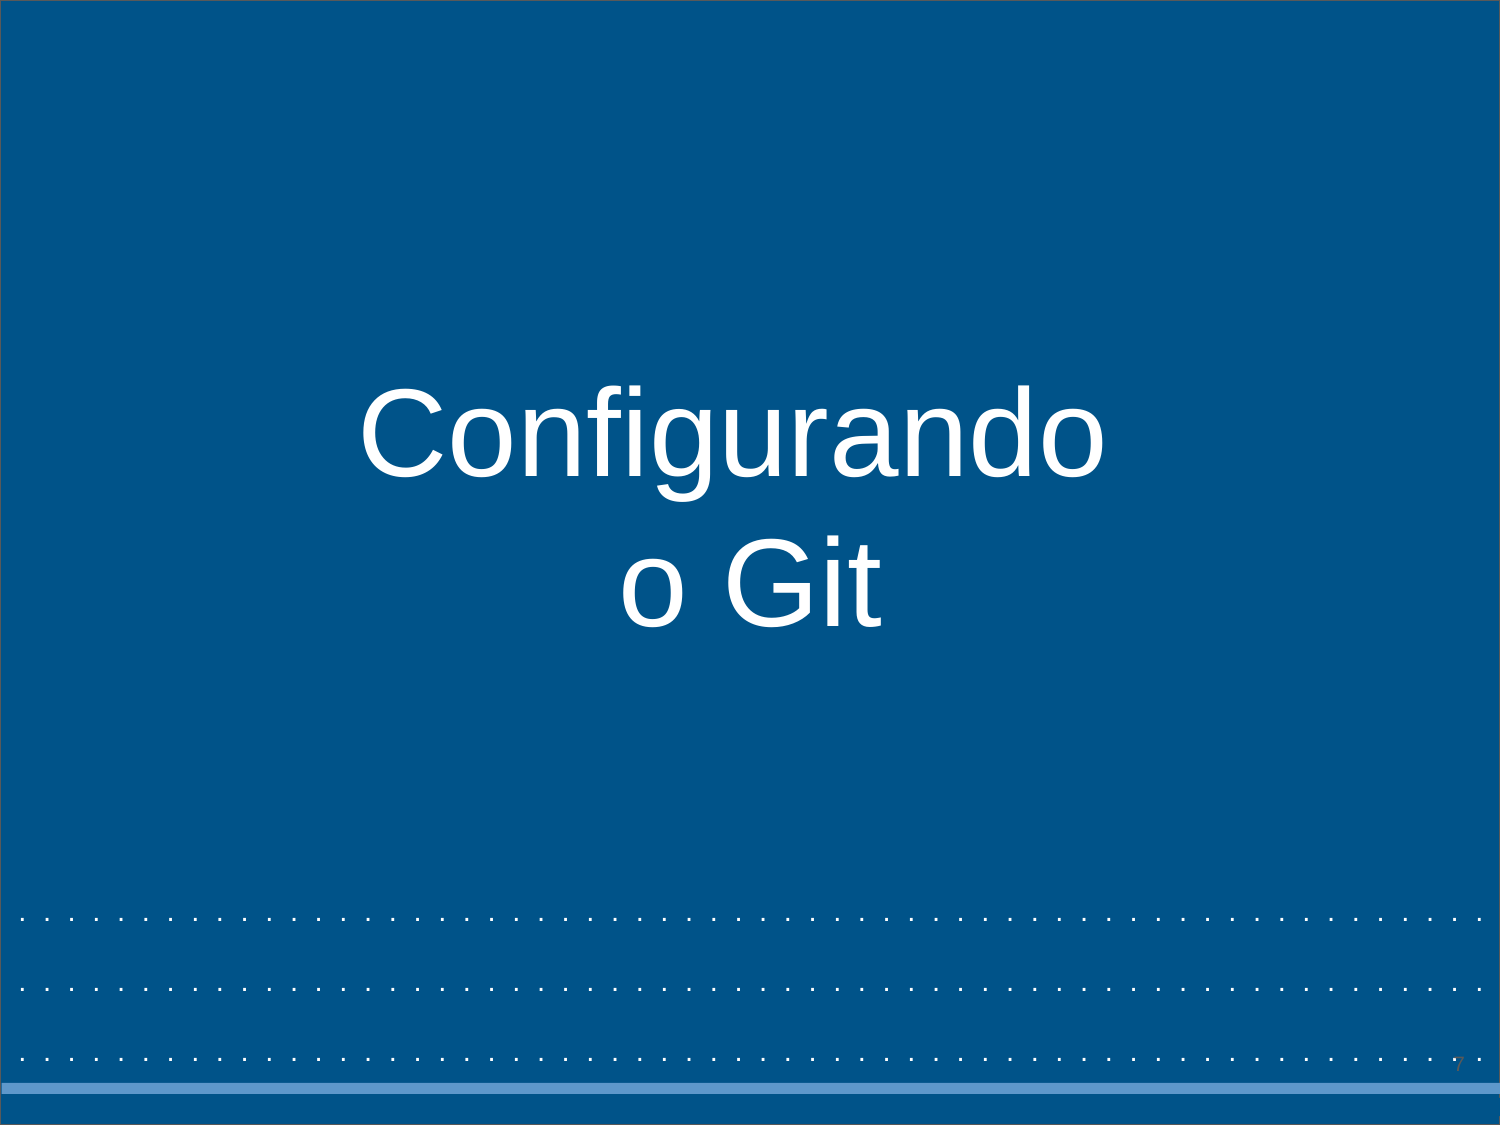

# Apresentação
Configurando
o Git
. . . . . . . . . . . . . . . . . . . . . . . . . . . . . . . . . . . . . . . . . . . . . . . . . . . . . . . . . . . .
. . . . . . . . . . . . . . . . . . . . . . . . . . . . . . . . . . . . . . . . . . . . . . . . . . . . . . . . . . . .
. . . . . . . . . . . . . . . . . . . . . . . . . . . . . . . . . . . . . . . . . . . . . . . . . . . . . . . . . . . .
. . . . . . . . . . . . . . . . . . . . . . . . . . . . . . . . . . . . . . . . . . . . . . . . . . . . . . . . . . . .
. . . . . . . . . . . . . . . . . . . . . . . . . . . . . . . . . . . . . . . . . . . . . . . . . . . . . . . . . . . .